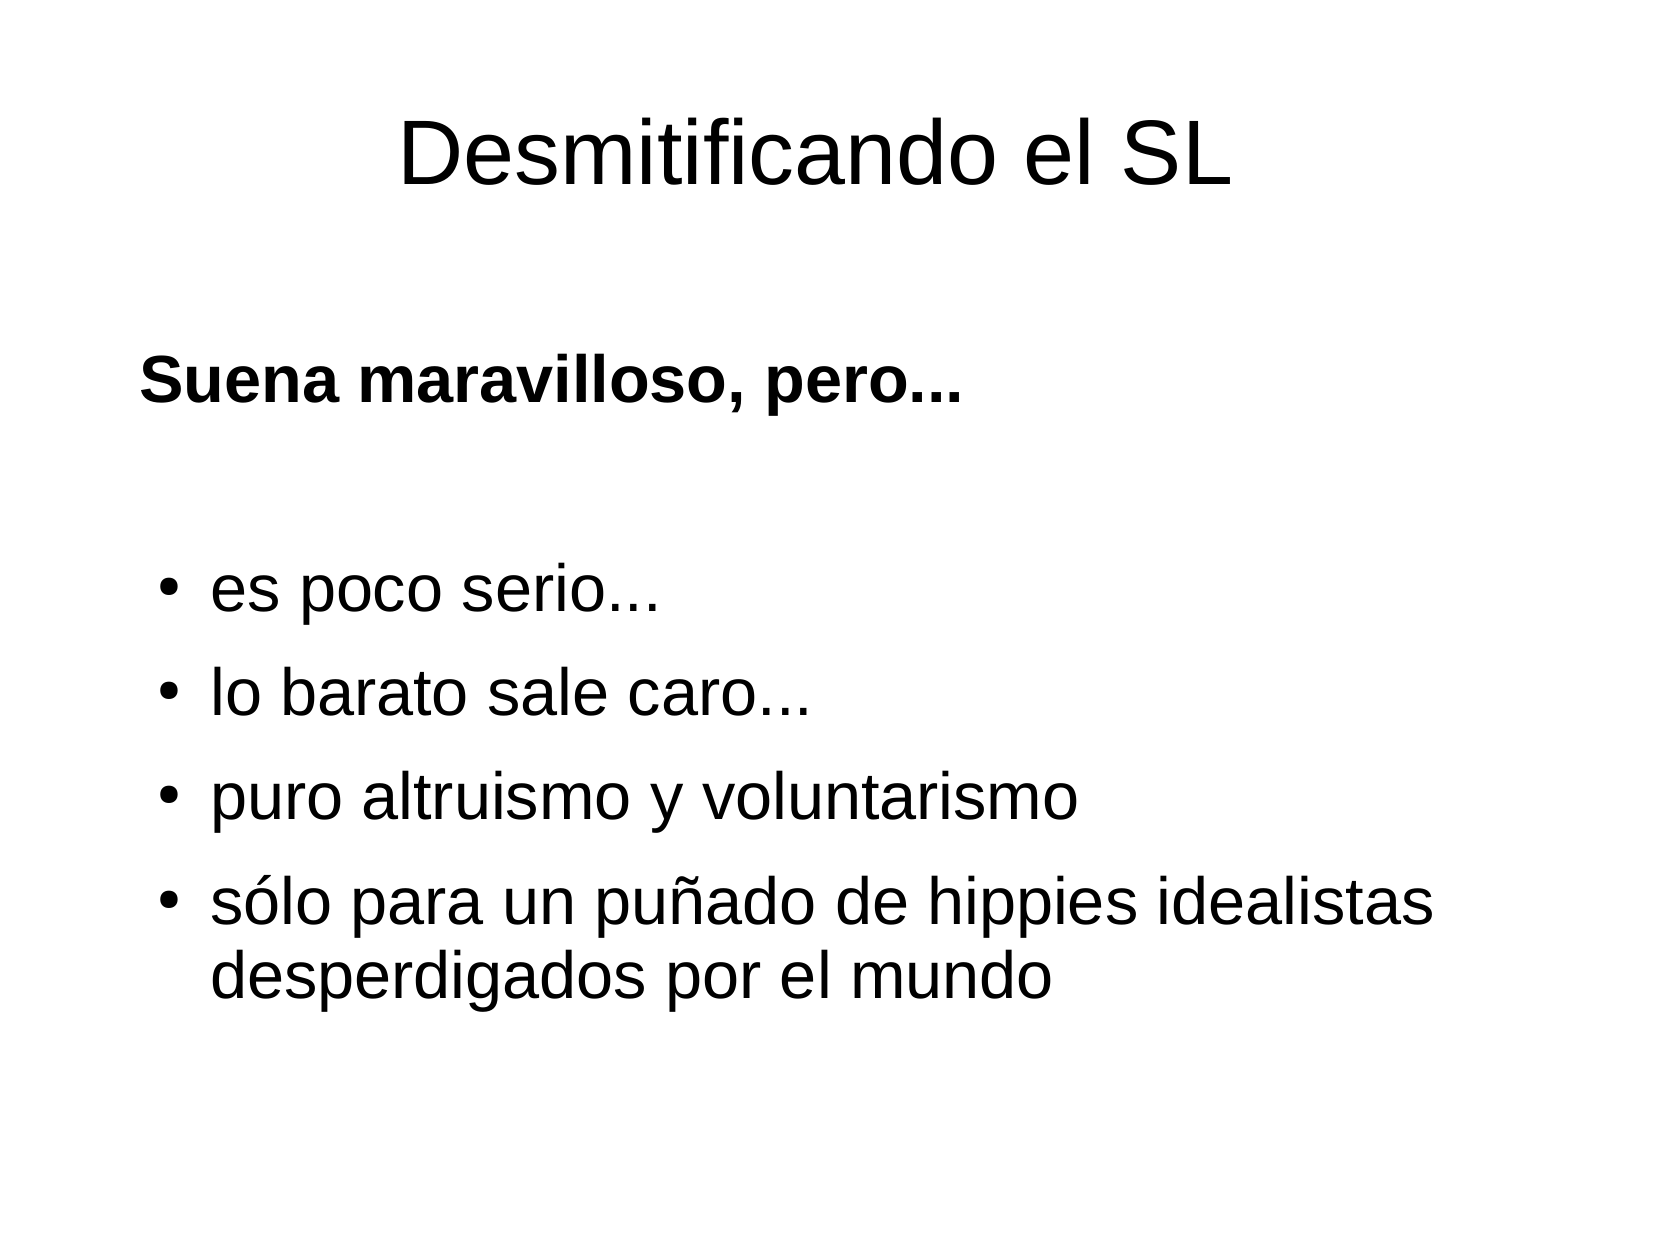

# Desmitificando el SL
Suena maravilloso, pero...
es poco serio...
lo barato sale caro...
puro altruismo y voluntarismo
sólo para un puñado de hippies idealistas desperdigados por el mundo